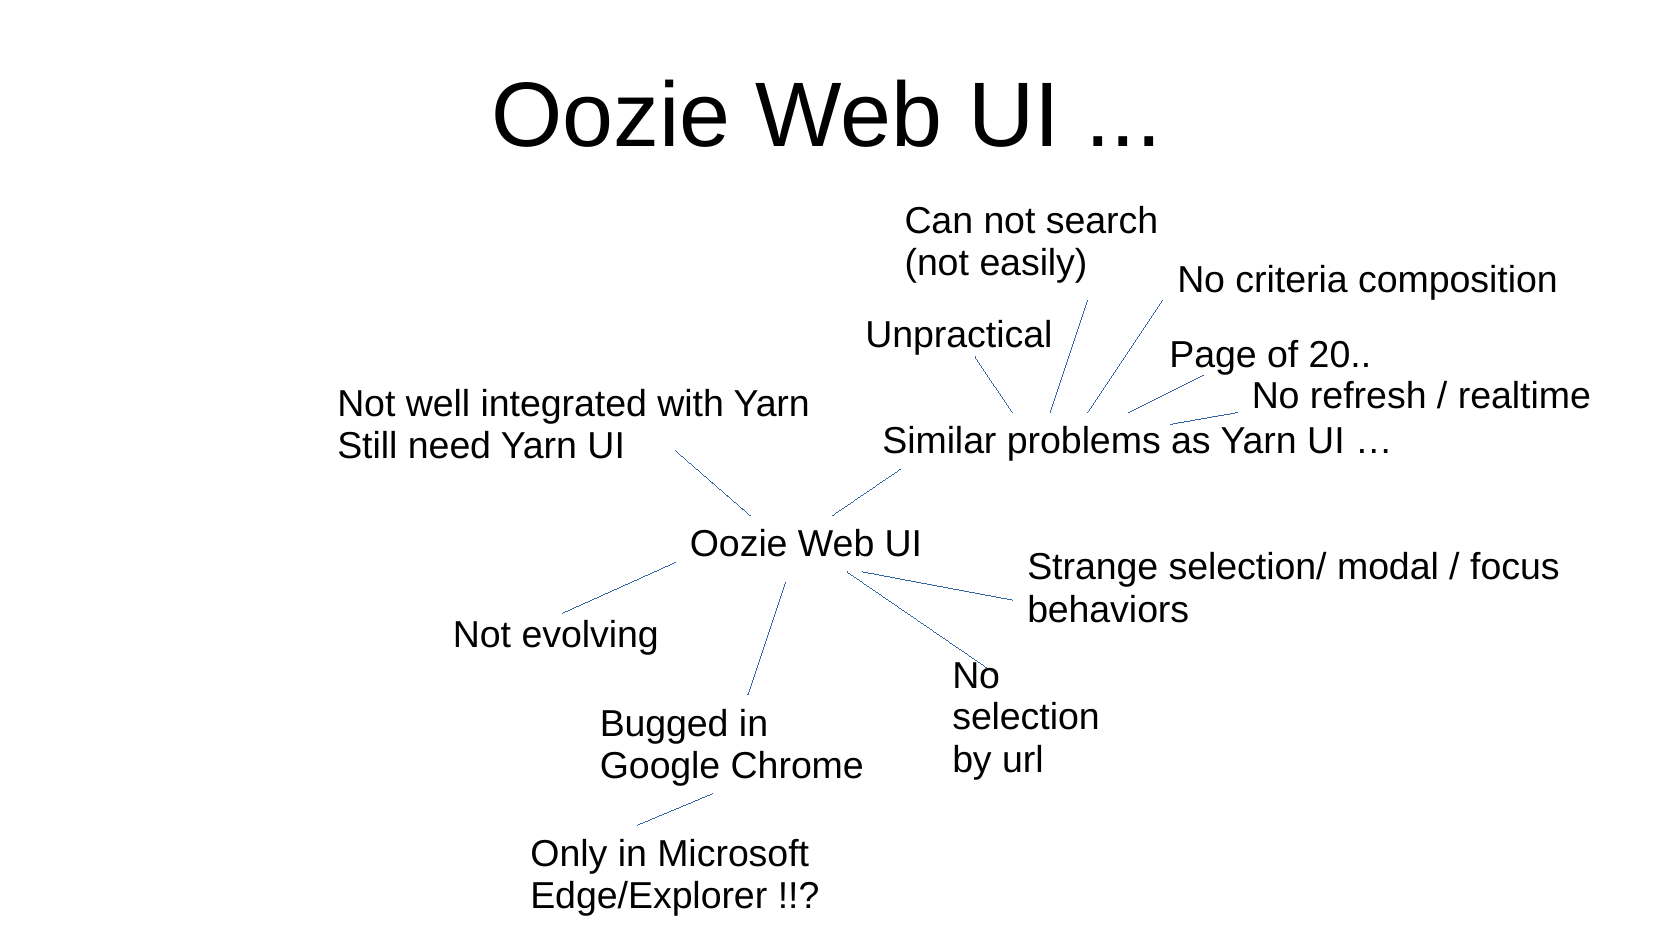

# Oozie Web UI ...
Can not search
(not easily)
No criteria composition
Unpractical
Page of 20..
No refresh / realtime
Not well integrated with Yarn
Still need Yarn UI
Similar problems as Yarn UI …
Oozie Web UI
Strange selection/ modal / focus
behaviors
Not evolving
No selection by url
Bugged in Google Chrome
Only in Microsoft Edge/Explorer !!?